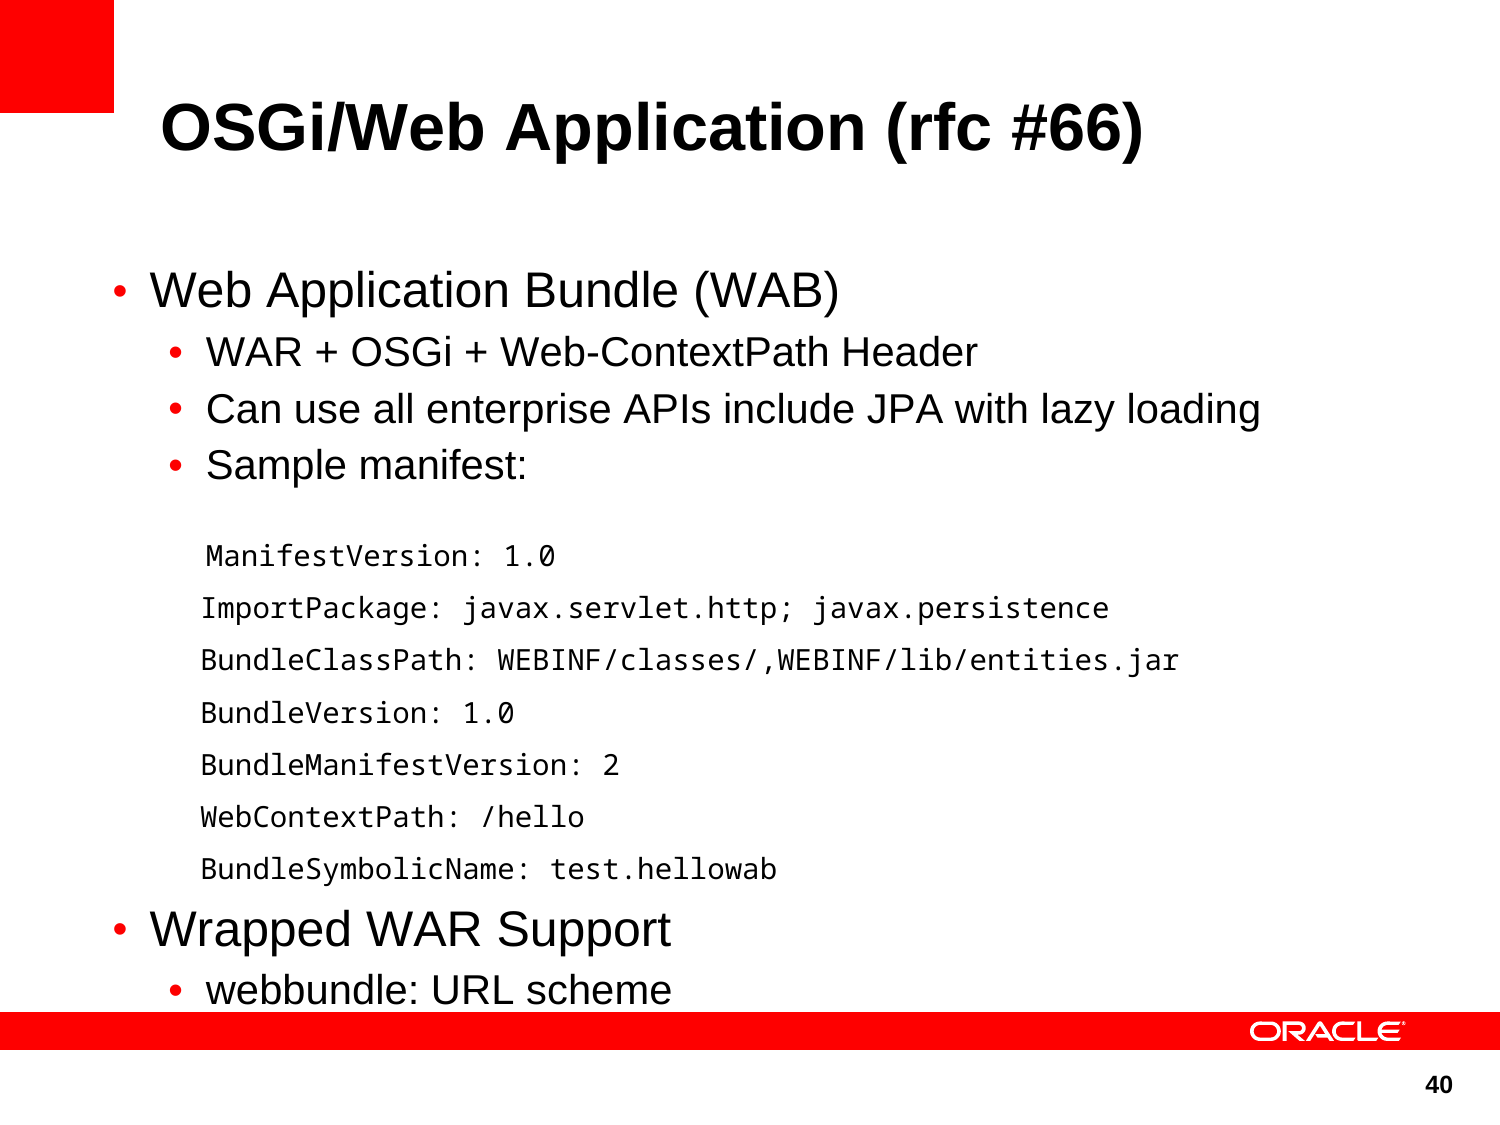

# OSGi/Web Application (rfc #66)
Web Application Bundle (WAB)
WAR + OSGi + Web-ContextPath Header
Can use all enterprise APIs include JPA with lazy loading
Sample manifest:
Manifest­Version: 1.0
     Import­Package: javax.servlet.http; javax.persistence
     Bundle­ClassPath: WEB­INF/classes/,WEB­INF/lib/entities.jar
     Bundle­Version: 1.0
     Bundle­ManifestVersion: 2
     Web­ContextPath: /hello
     Bundle­SymbolicName: test.hellowab
Wrapped WAR Support
webbundle: URL scheme